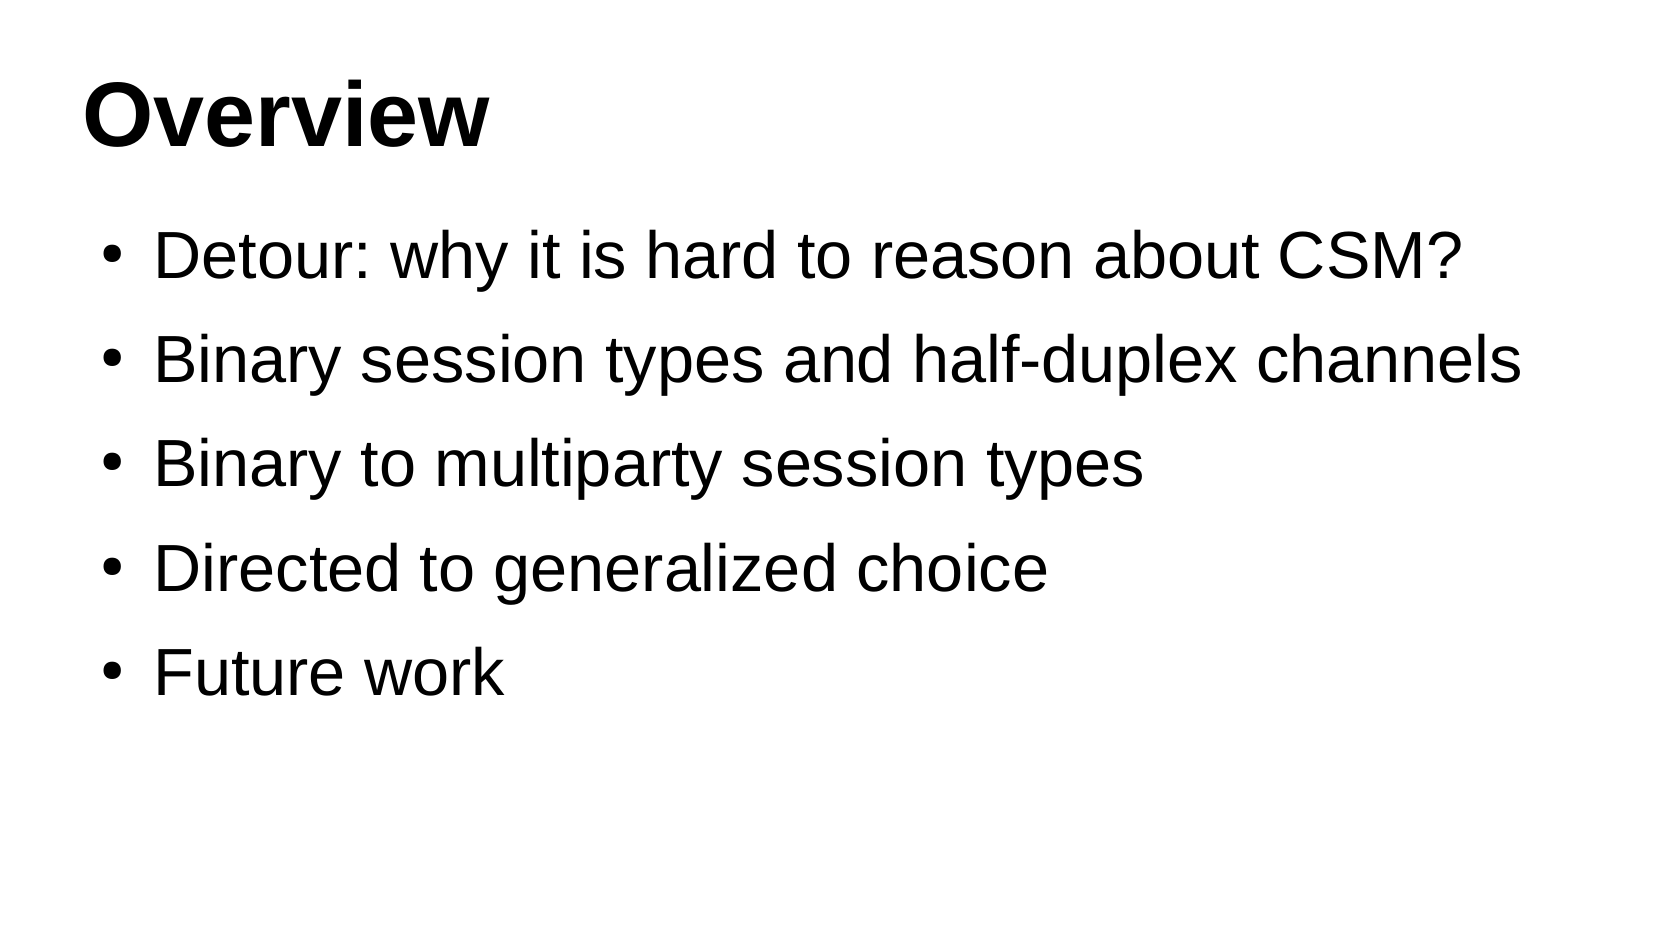

# Overview
Detour: why it is hard to reason about CSM?
Binary session types and half-duplex channels
Binary to multiparty session types
Directed to generalized choice
Future work